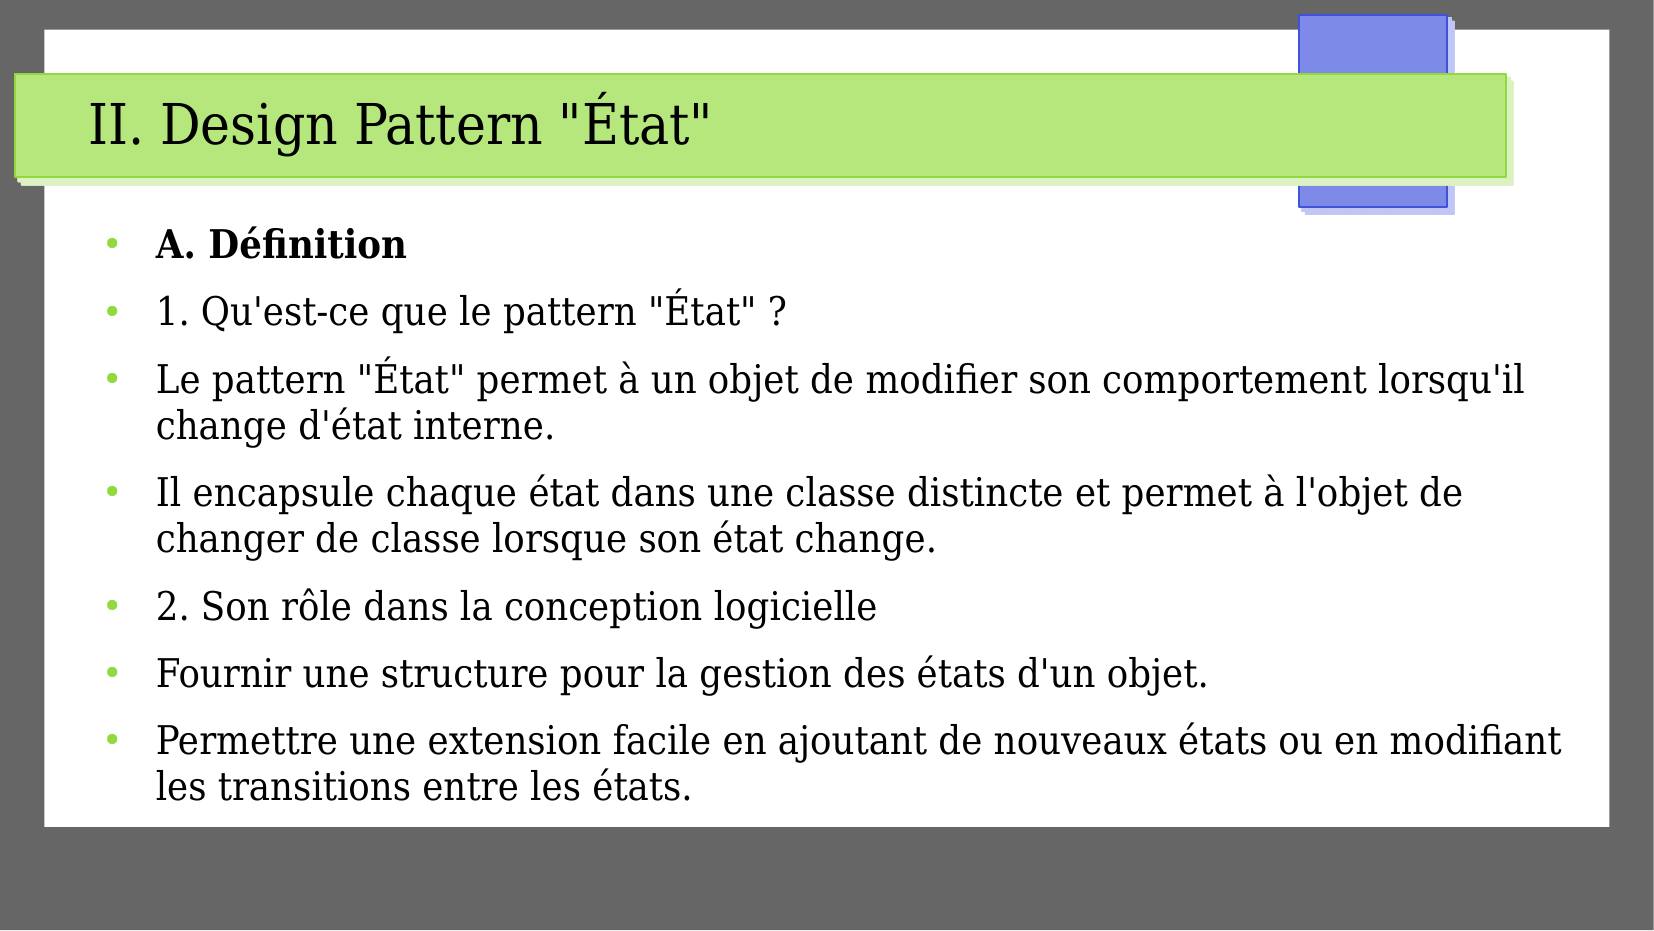

# II. Design Pattern "État"
A. Définition
1. Qu'est-ce que le pattern "État" ?
Le pattern "État" permet à un objet de modifier son comportement lorsqu'il change d'état interne.
Il encapsule chaque état dans une classe distincte et permet à l'objet de changer de classe lorsque son état change.
2. Son rôle dans la conception logicielle
Fournir une structure pour la gestion des états d'un objet.
Permettre une extension facile en ajoutant de nouveaux états ou en modifiant les transitions entre les états.